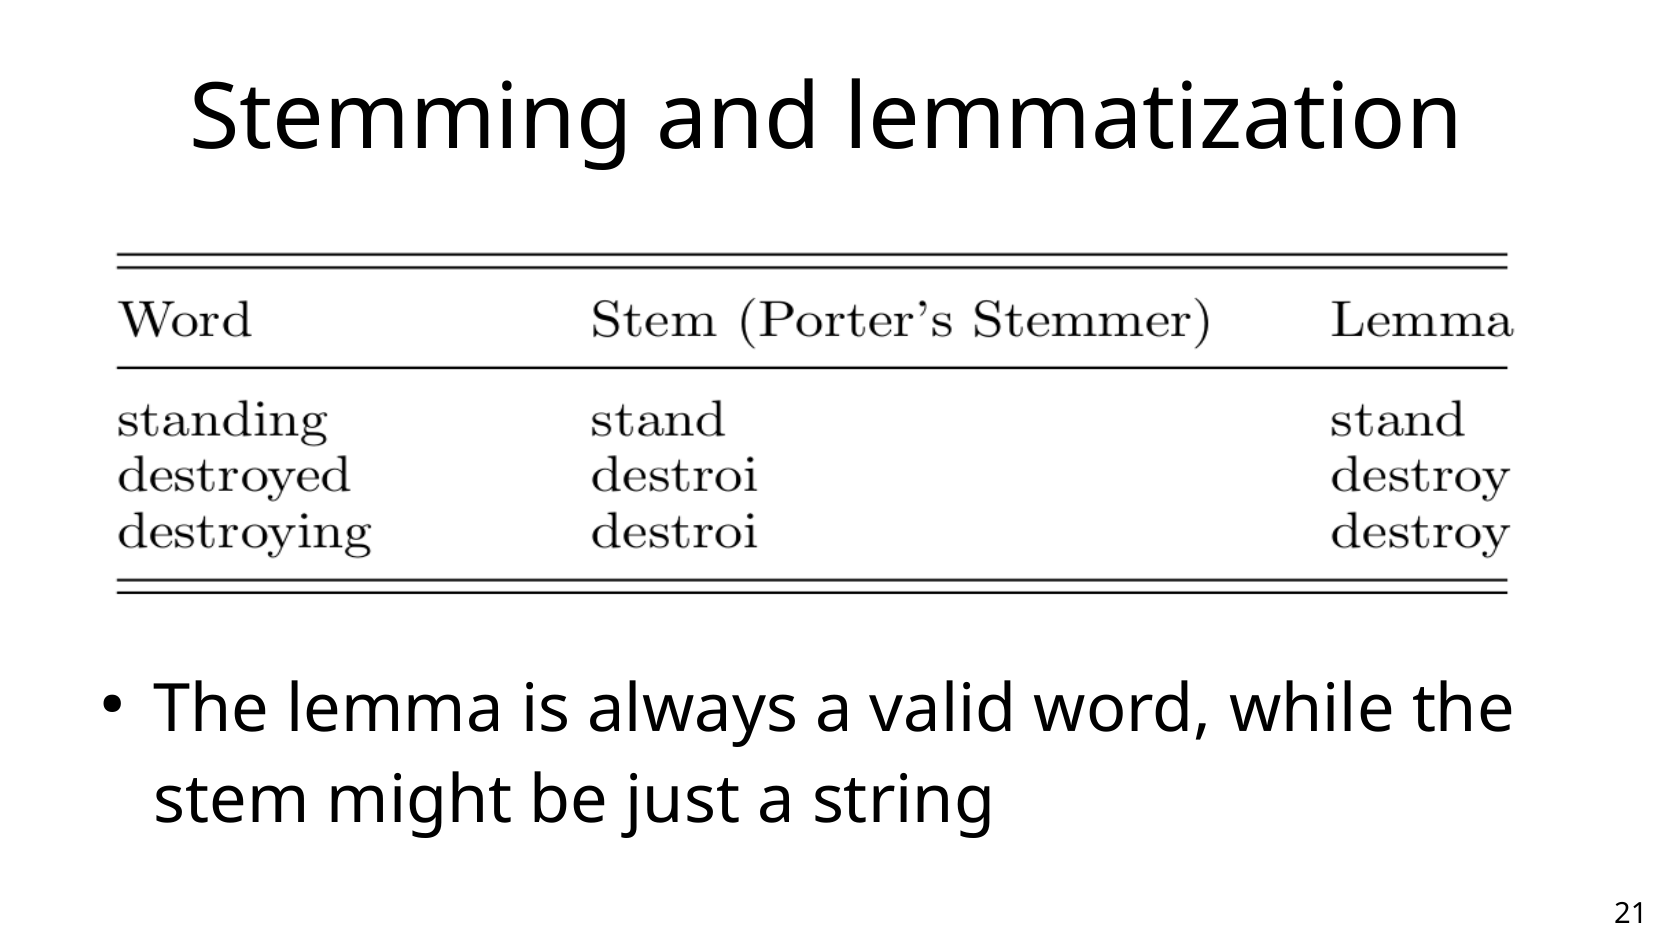

# Stemming and lemmatization
The lemma is always a valid word, while the stem might be just a string
21